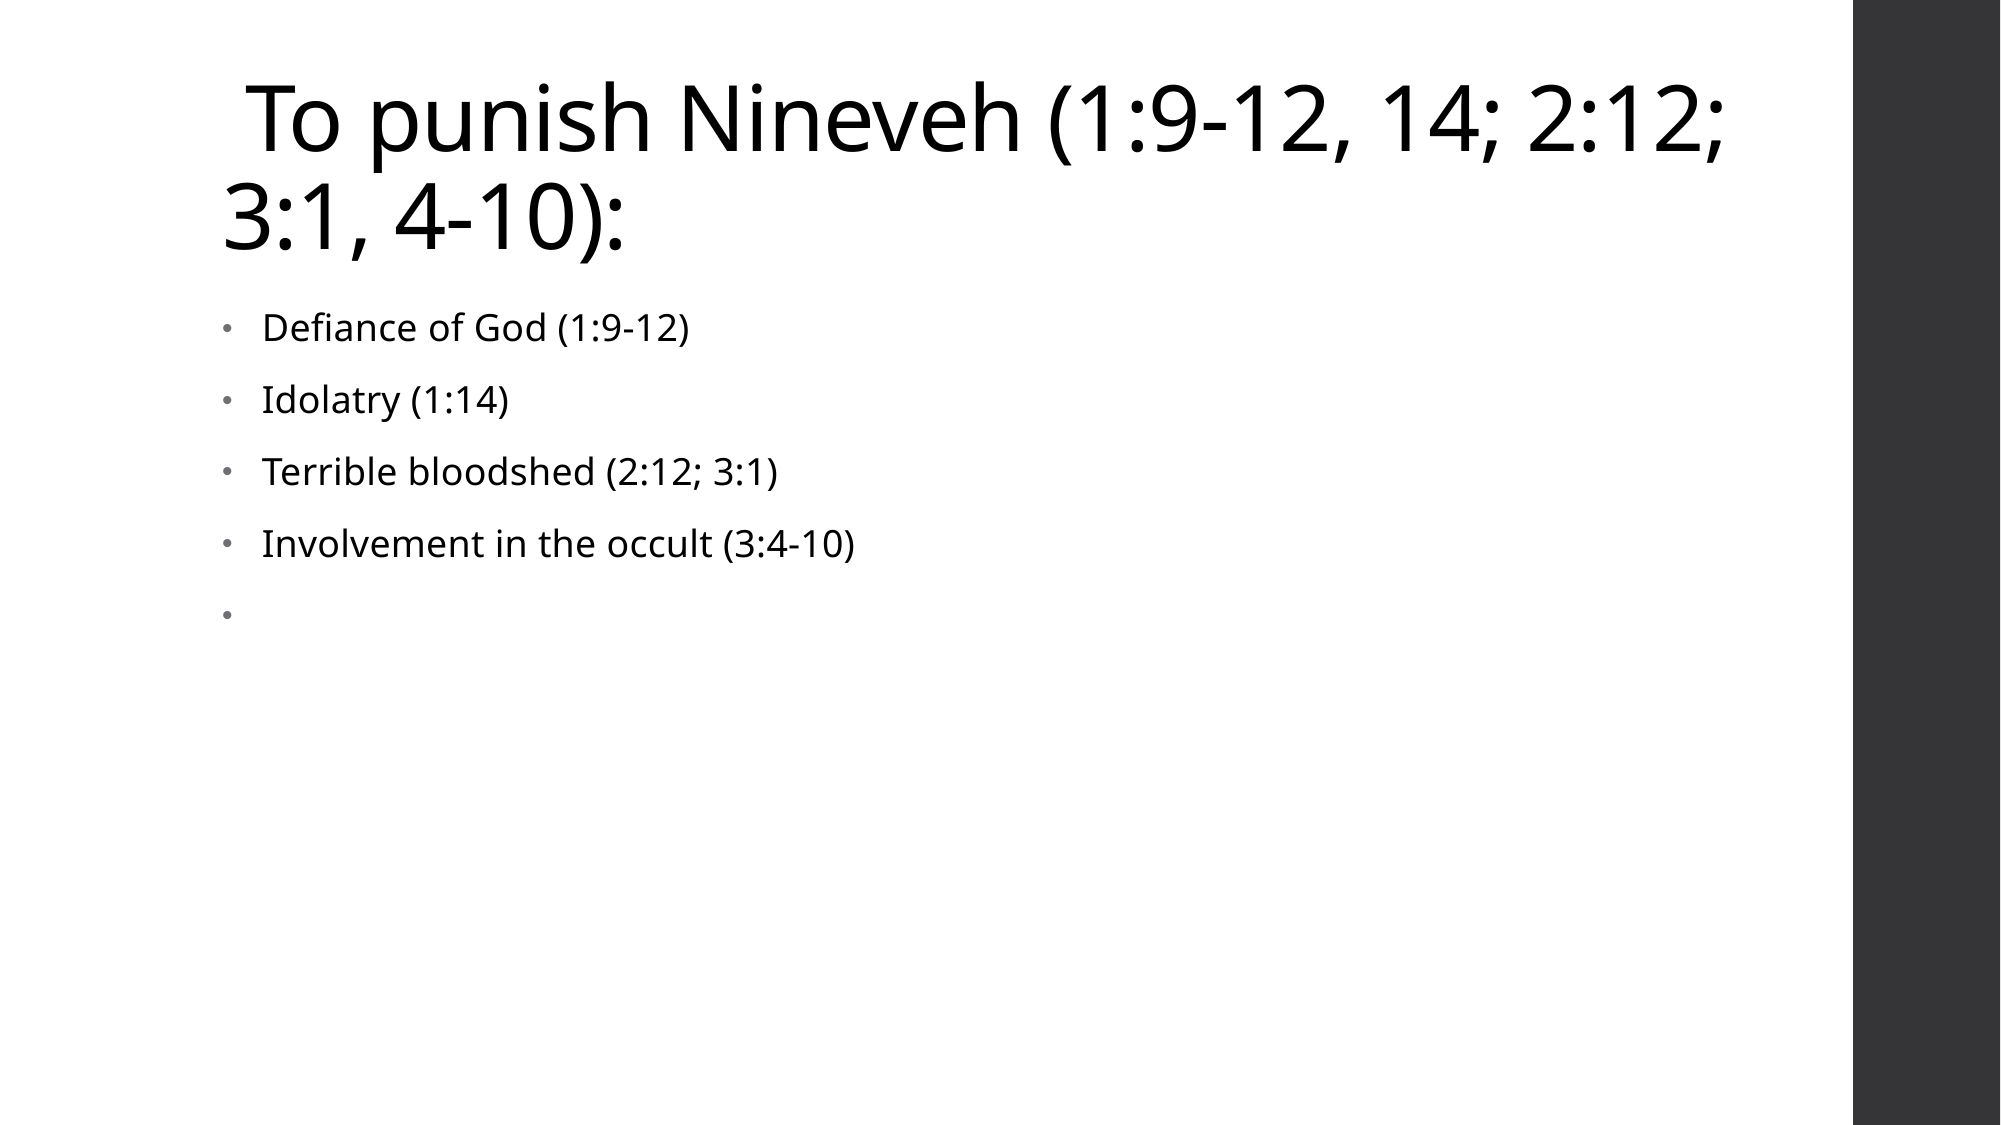

# To punish Nineveh (1:9-12, 14; 2:12; 3:1, 4-10):
 Defiance of God (1:9-12)
 Idolatry (1:14)
 Terrible bloodshed (2:12; 3:1)
 Involvement in the occult (3:4-10)